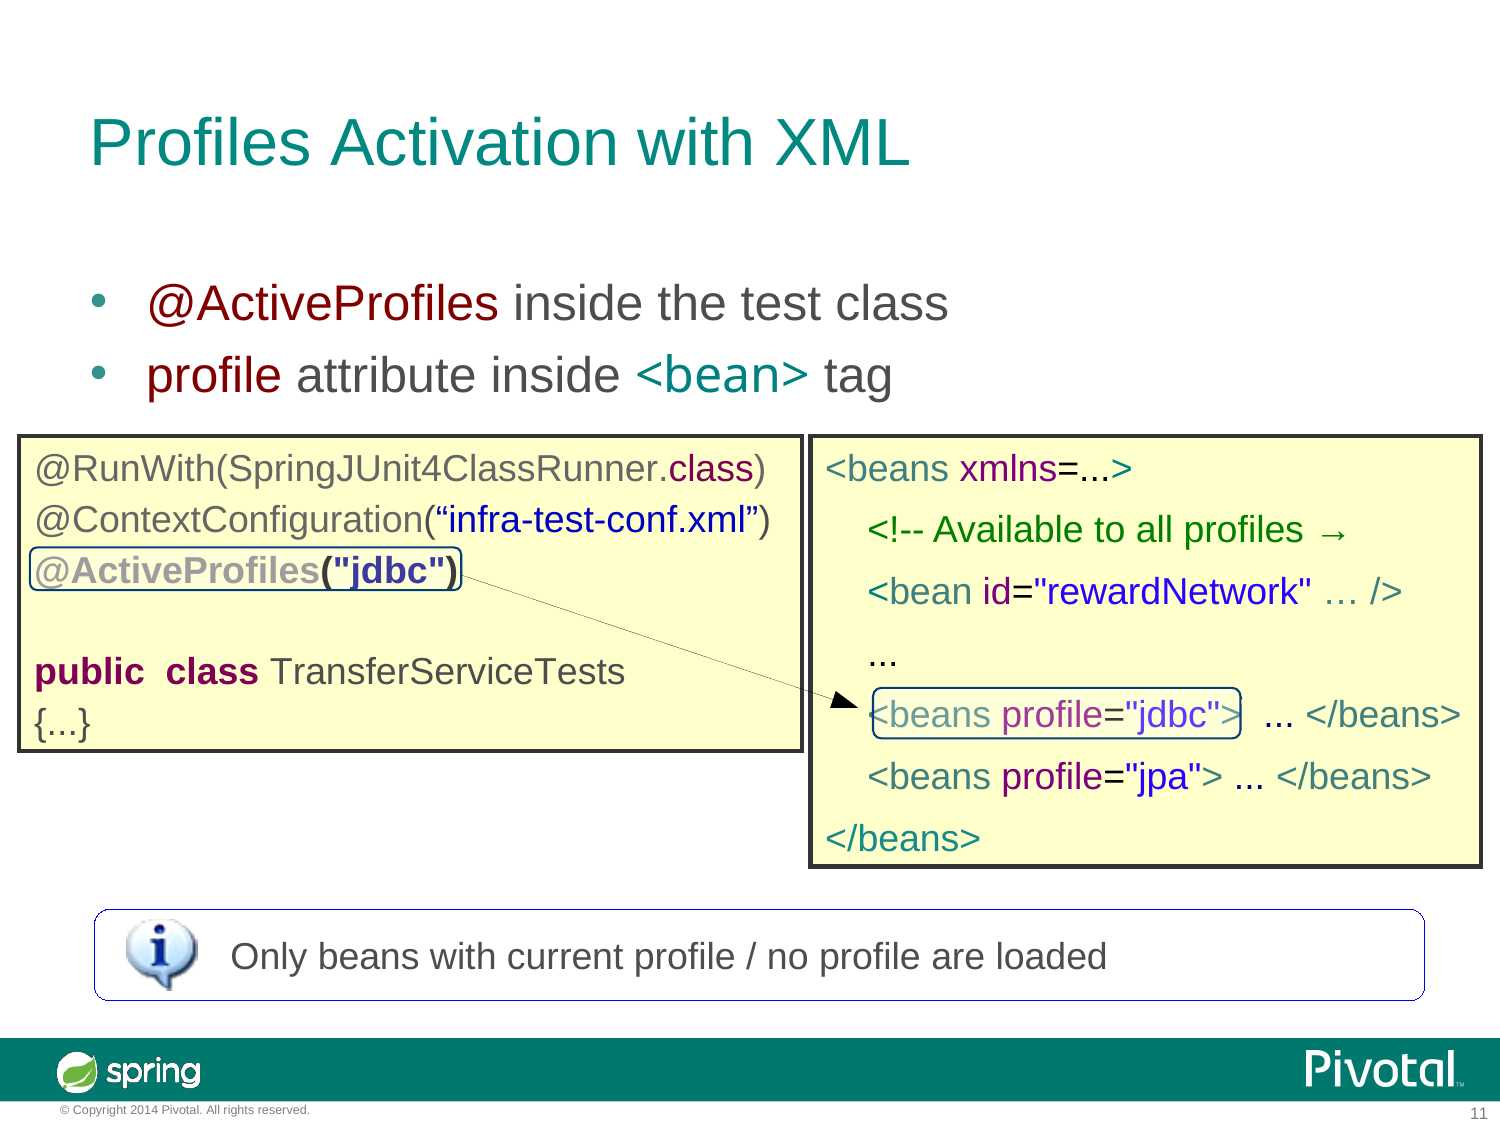

# Profiles Activation with XML
@ActiveProfiles inside the test class
profile attribute inside <bean> tag
@RunWith(SpringJUnit4ClassRunner.class)
@ContextConfiguration(“infra-test-conf.xml”)
@ActiveProfiles("jdbc")
public class TransferServiceTests
{...}
<beans xmlns=...>
 <!-- Available to all profiles →
 <bean id="rewardNetwork" … />
 ...
 <beans profile="jdbc"> ... </beans>
 <beans profile="jpa"> ... </beans>
</beans>
Only beans with current profile / no profile are loaded